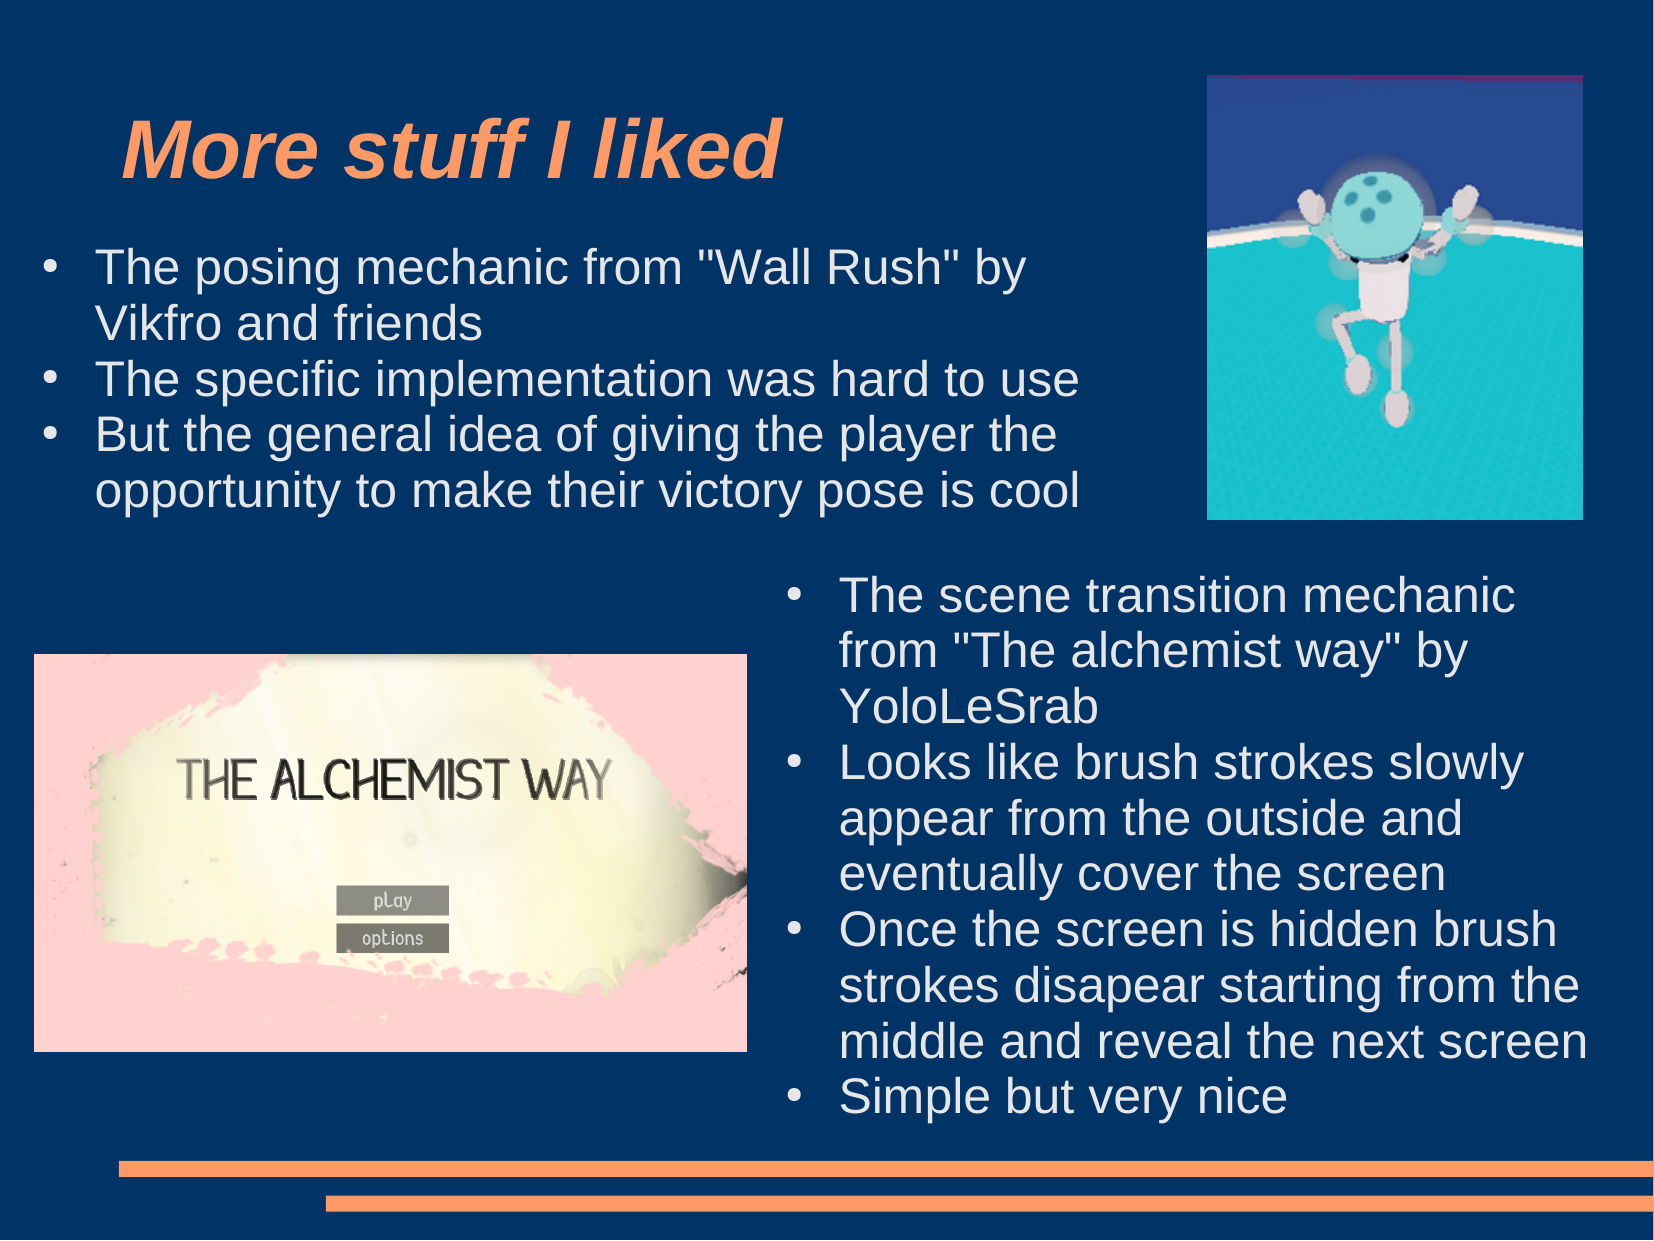

# More stuff I liked
The posing mechanic from "Wall Rush" by Vikfro and friends
The specific implementation was hard to use
But the general idea of giving the player the opportunity to make their victory pose is cool
The scene transition mechanic from "The alchemist way" by YoloLeSrab
Looks like brush strokes slowly appear from the outside and eventually cover the screen
Once the screen is hidden brush strokes disapear starting from the middle and reveal the next screen
Simple but very nice